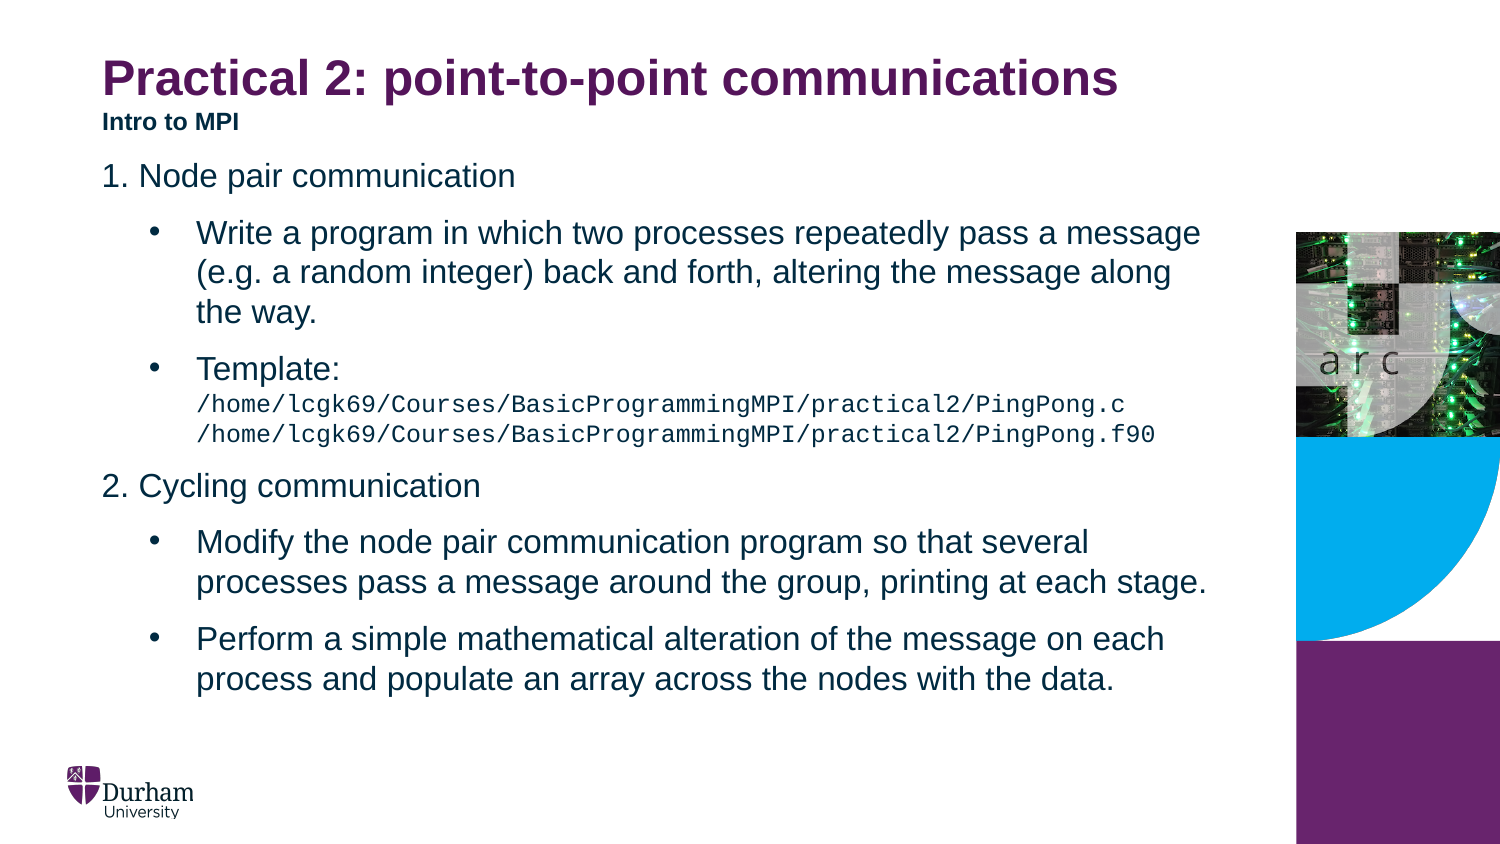

# Practical 2: point-to-point communications Intro to MPI
1. Node pair communication
Write a program in which two processes repeatedly pass a message (e.g. a random integer) back and forth, altering the message along the way.
Template:
/home/lcgk69/Courses/BasicProgrammingMPI/practical2/PingPong.c
/home/lcgk69/Courses/BasicProgrammingMPI/practical2/PingPong.f90
2. Cycling communication
Modify the node pair communication program so that several processes pass a message around the group, printing at each stage.
Perform a simple mathematical alteration of the message on each process and populate an array across the nodes with the data.